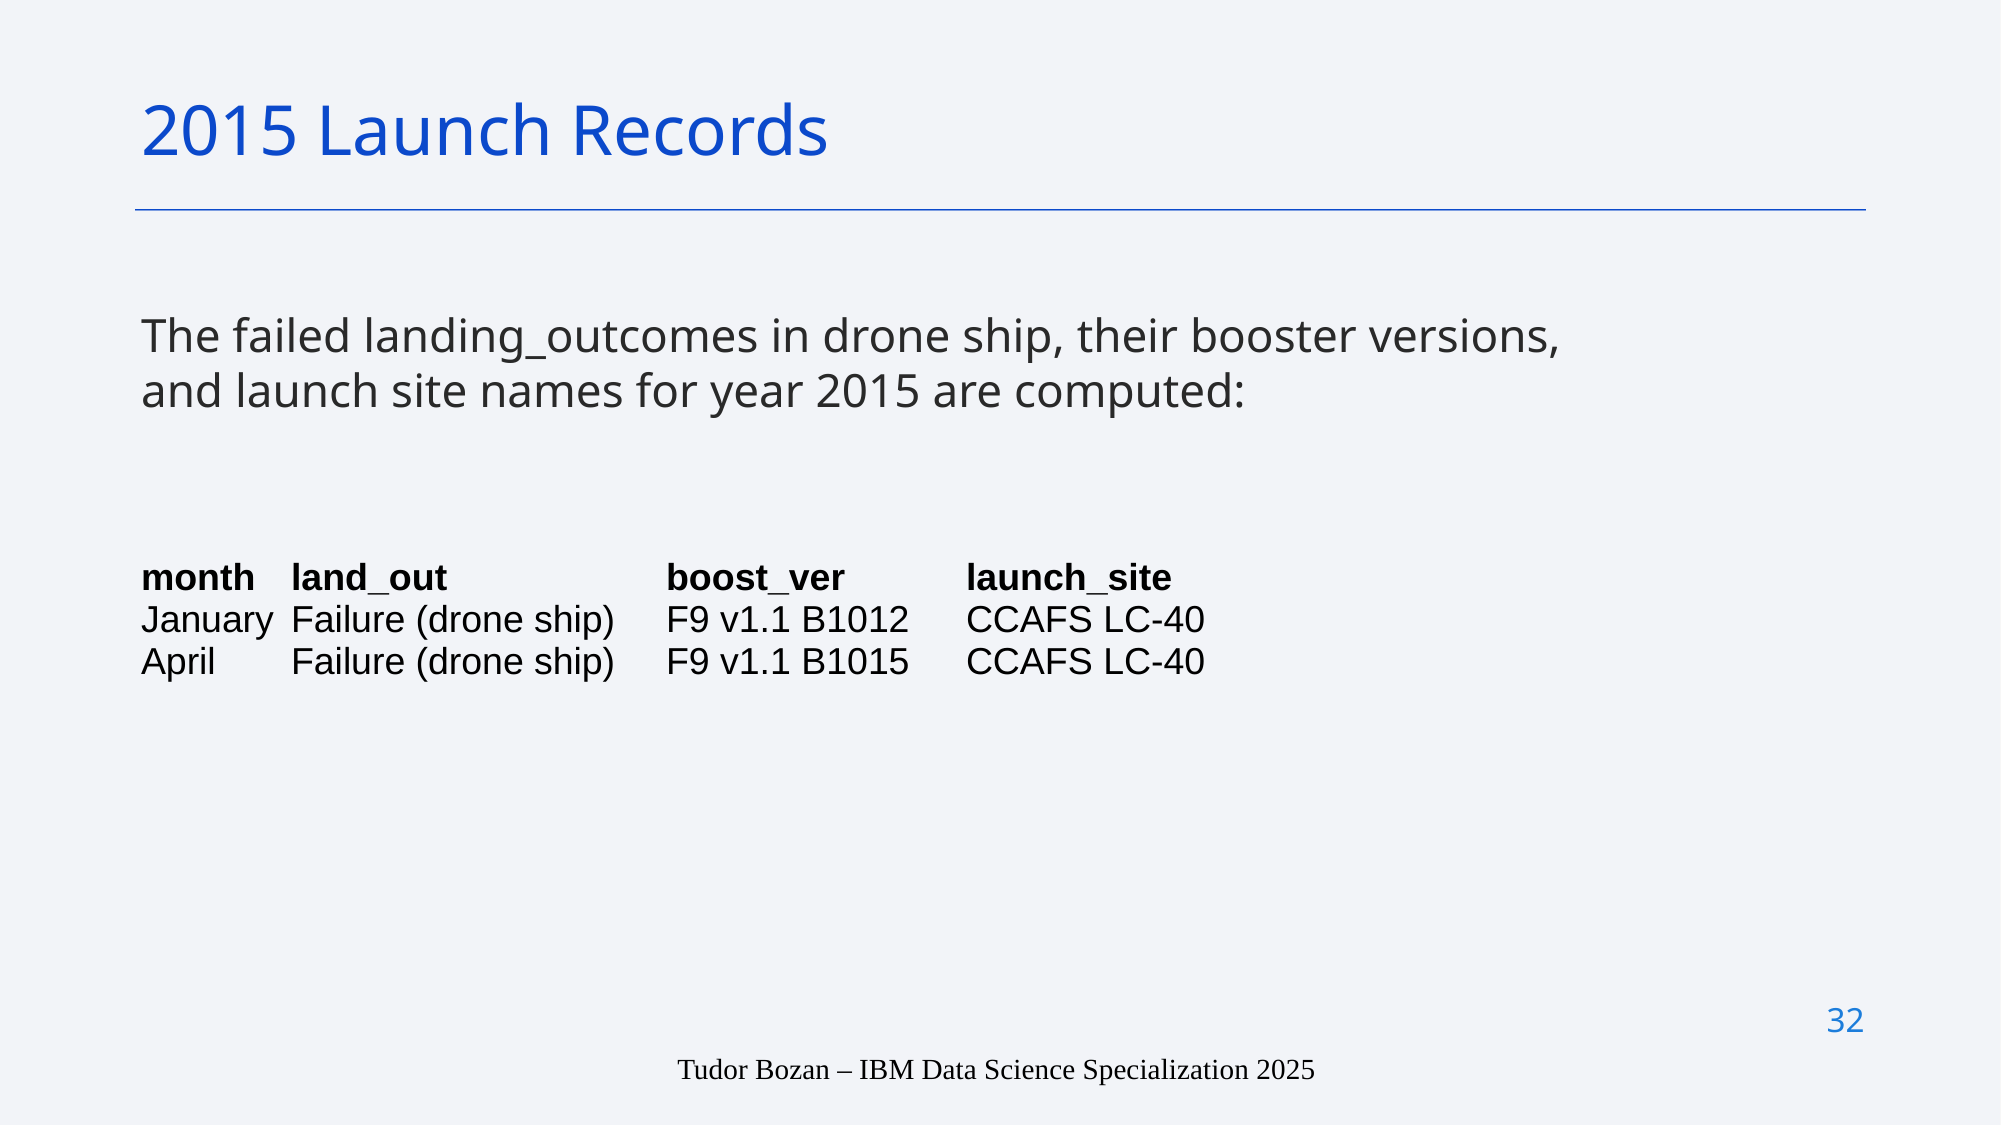

2015 Launch Records
The failed landing_outcomes in drone ship, their booster versions, and launch site names for year 2015 are computed:
month	land_out			boost_ver		launch_site
January	Failure (drone ship)	F9 v1.1 B1012	CCAFS LC-40
April		Failure (drone ship)	F9 v1.1 B1015	CCAFS LC-40